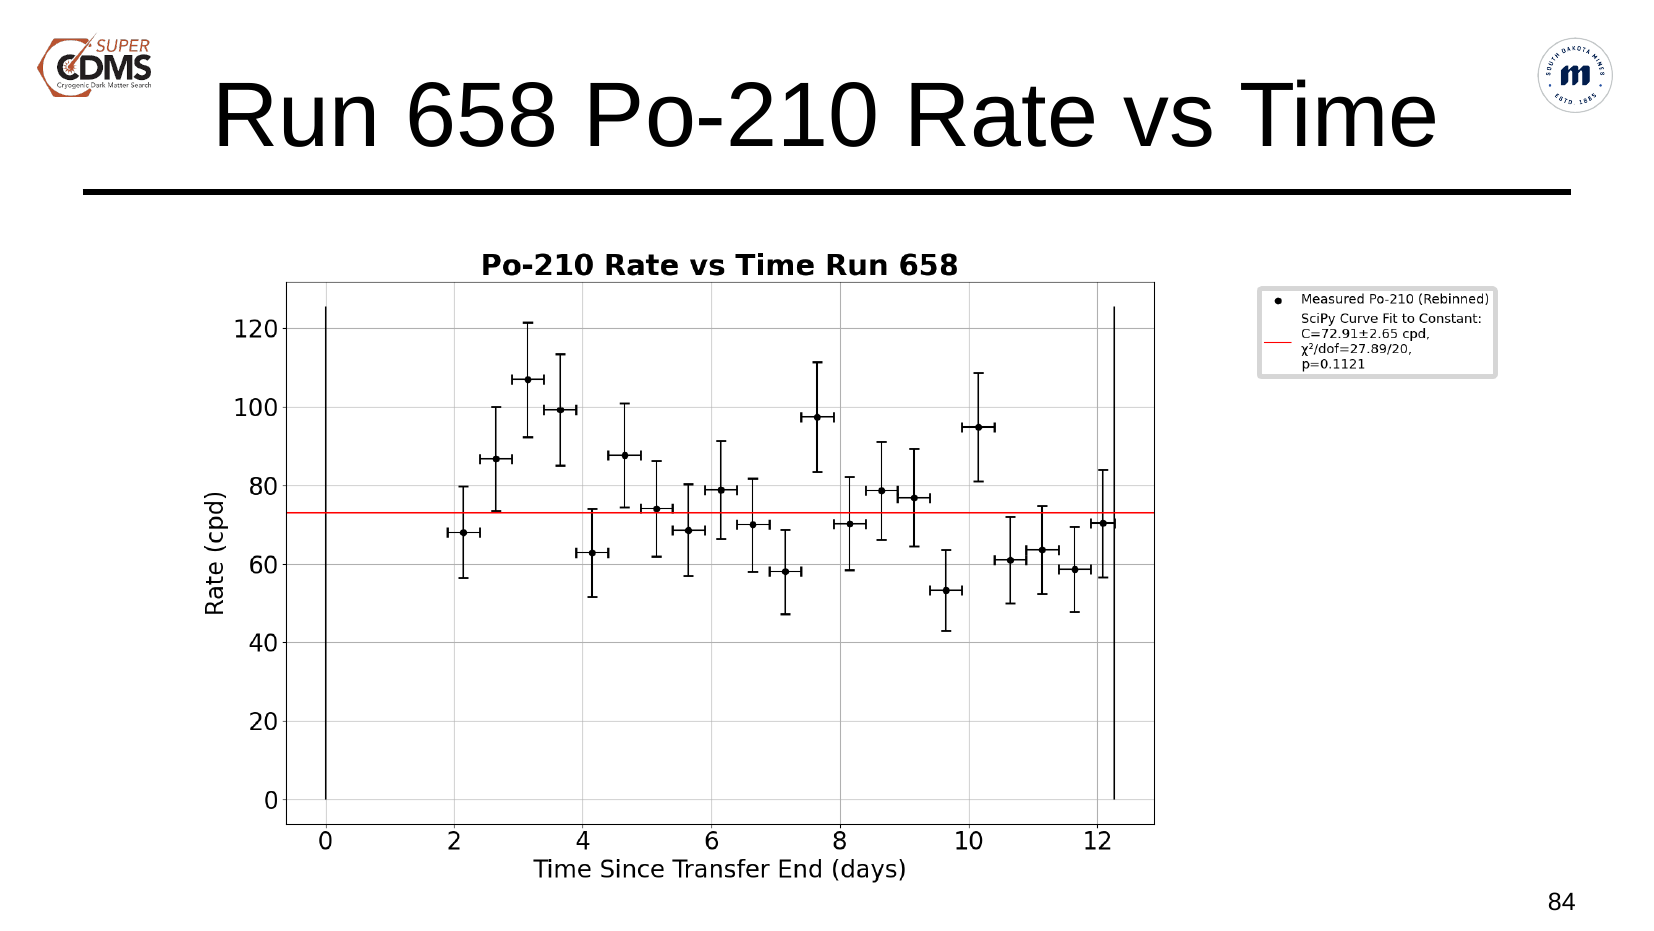

# Run 658 Po-210 Rate vs Time